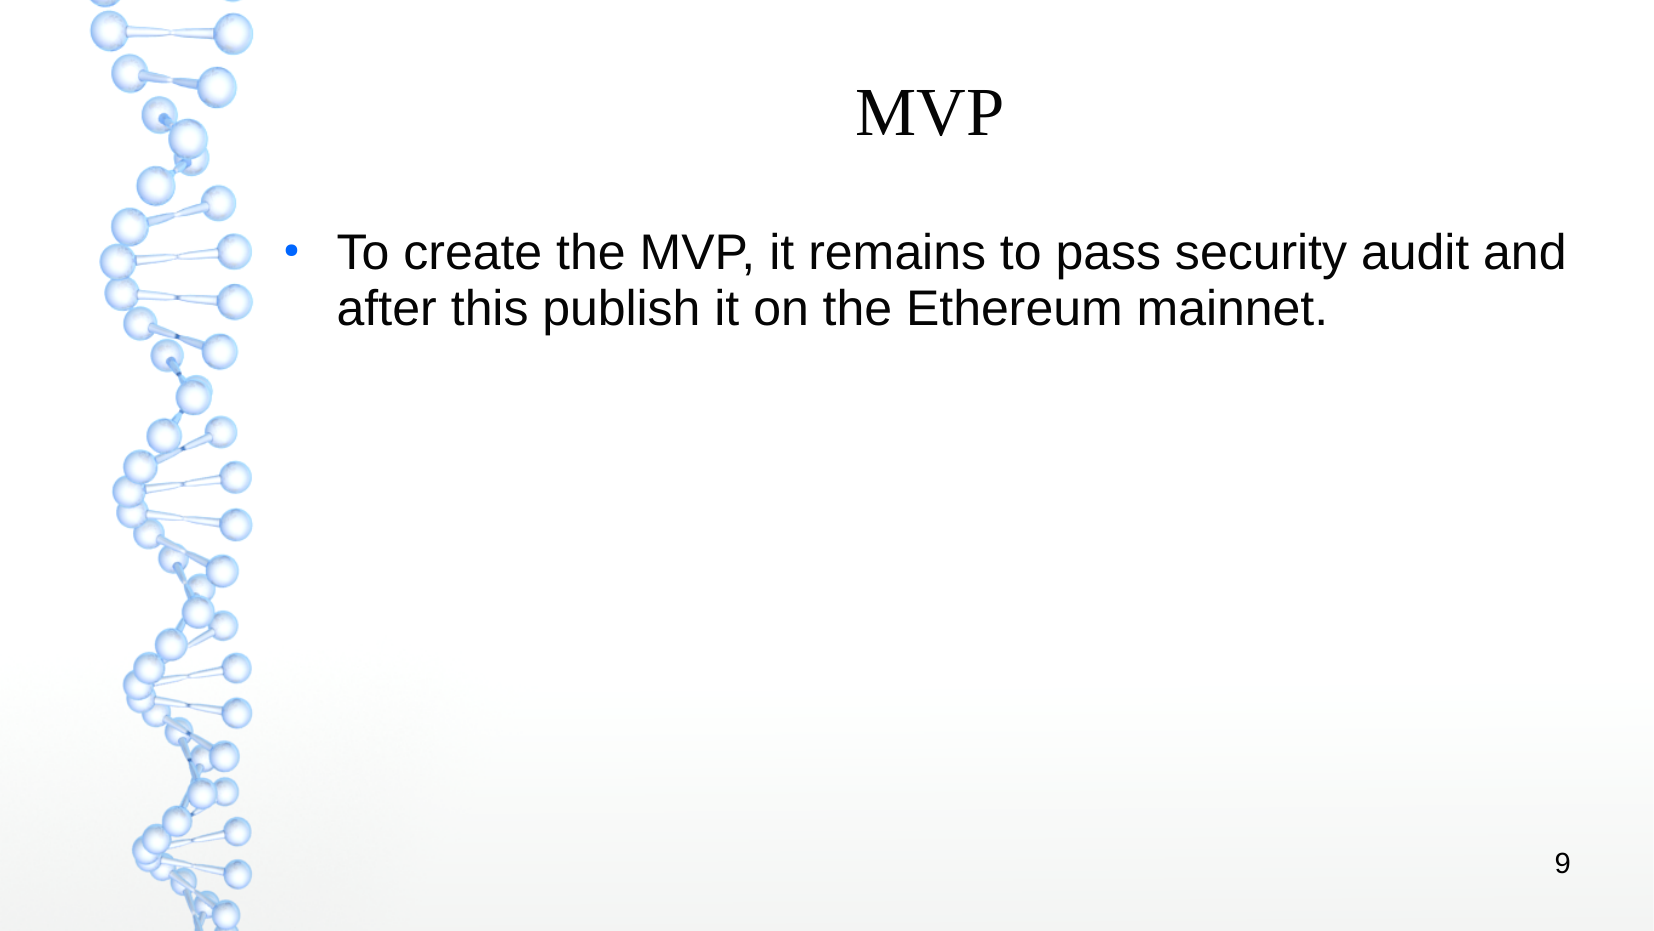

# MVP
To create the MVP, it remains to pass security audit and after this publish it on the Ethereum mainnet.
9